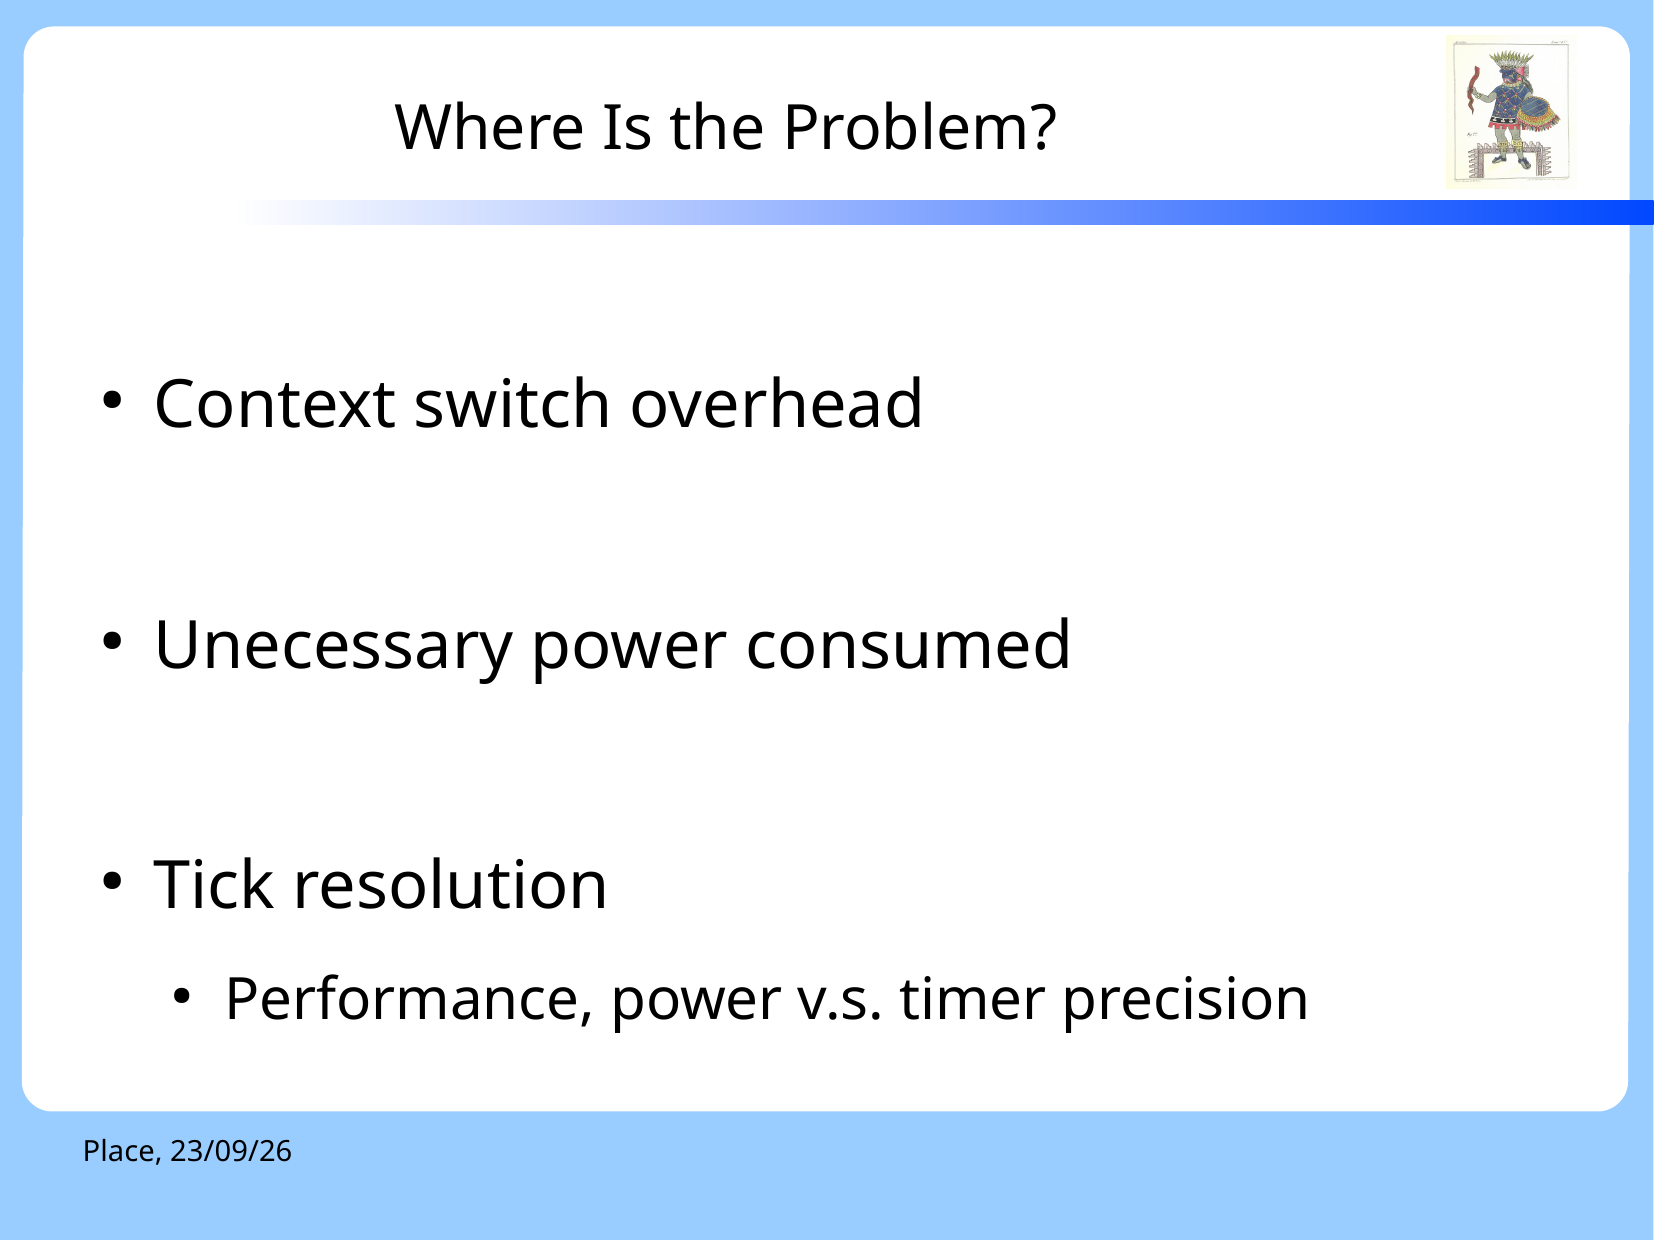

# Where Is the Problem?
Context switch overhead
Unecessary power consumed
Tick resolution
Performance, power v.s. timer precision